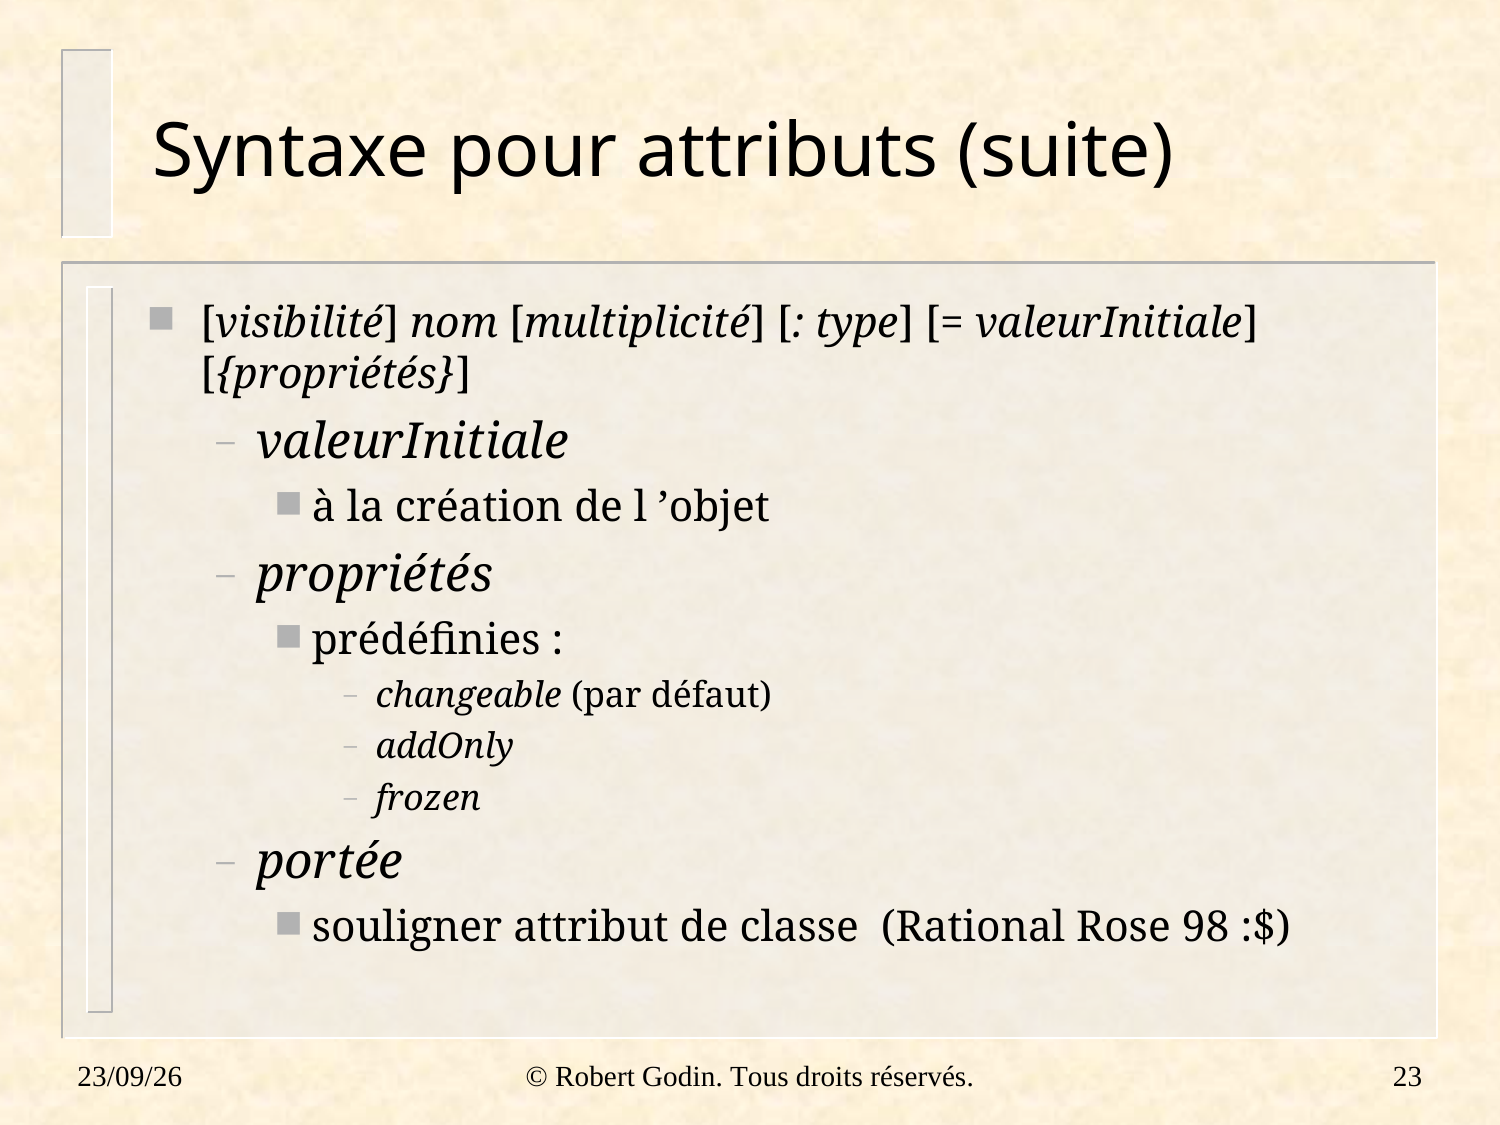

# Syntaxe pour attributs (suite)
[visibilité] nom [multiplicité] [: type] [= valeurInitiale] [{propriétés}]
valeurInitiale
à la création de l ’objet
propriétés
prédéfinies :
changeable (par défaut)
addOnly
frozen
portée
souligner attribut de classe (Rational Rose 98 :$)
© Robert Godin. Tous droits réservés.